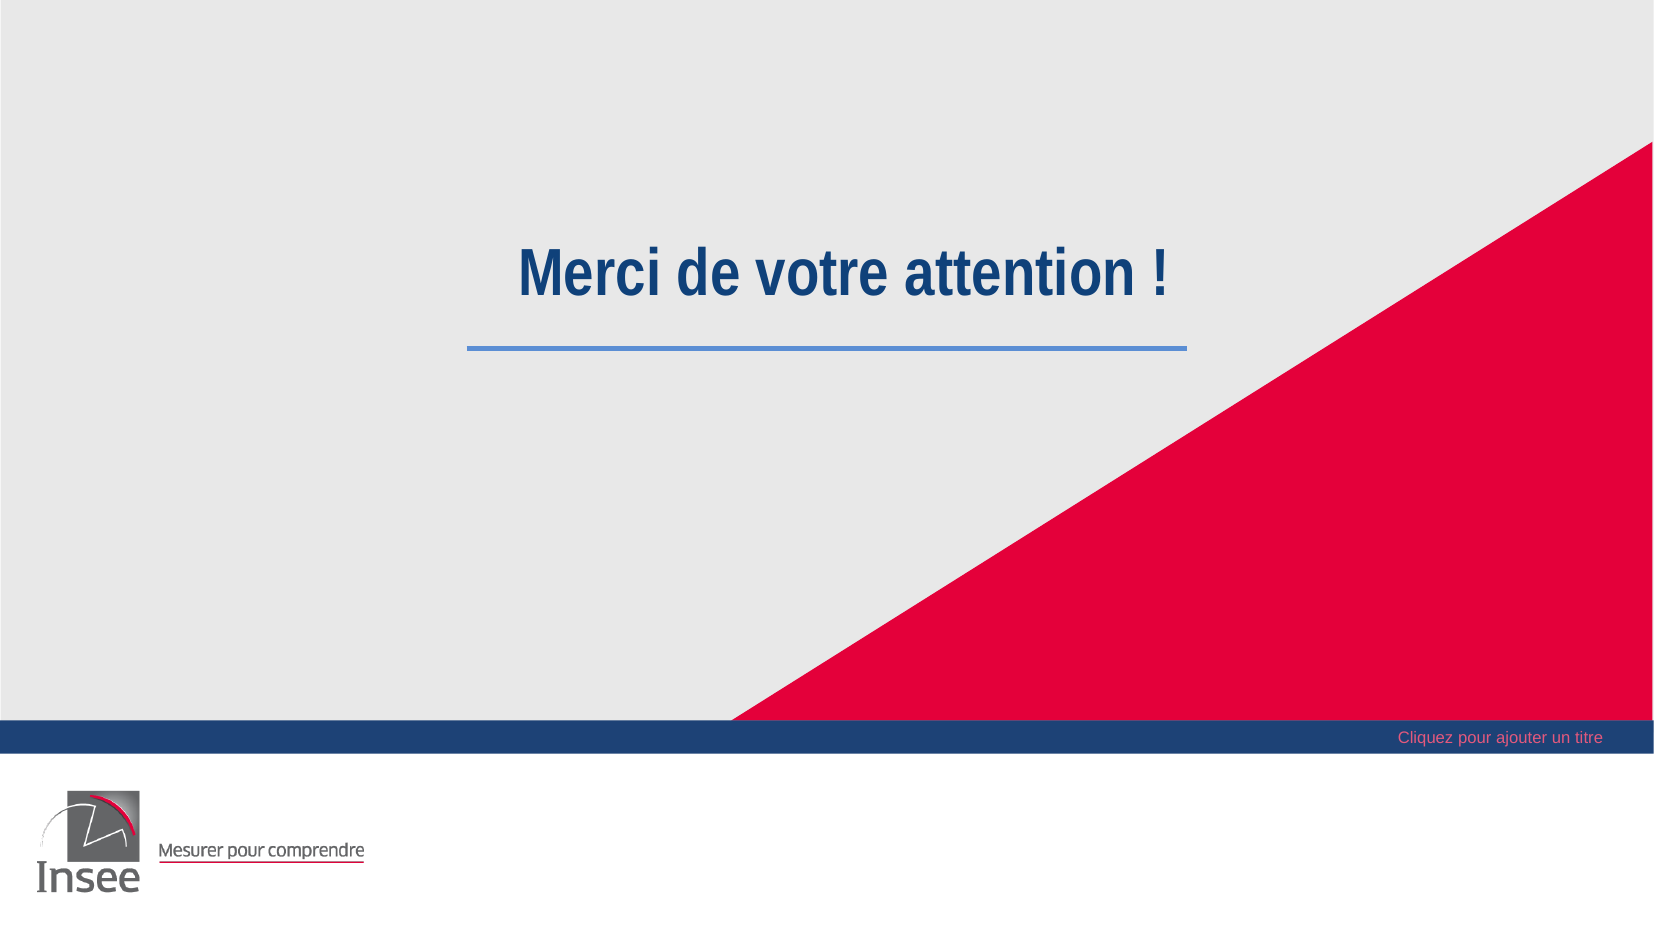

# Merci de votre attention !
20
Cliquez pour ajouter un titre